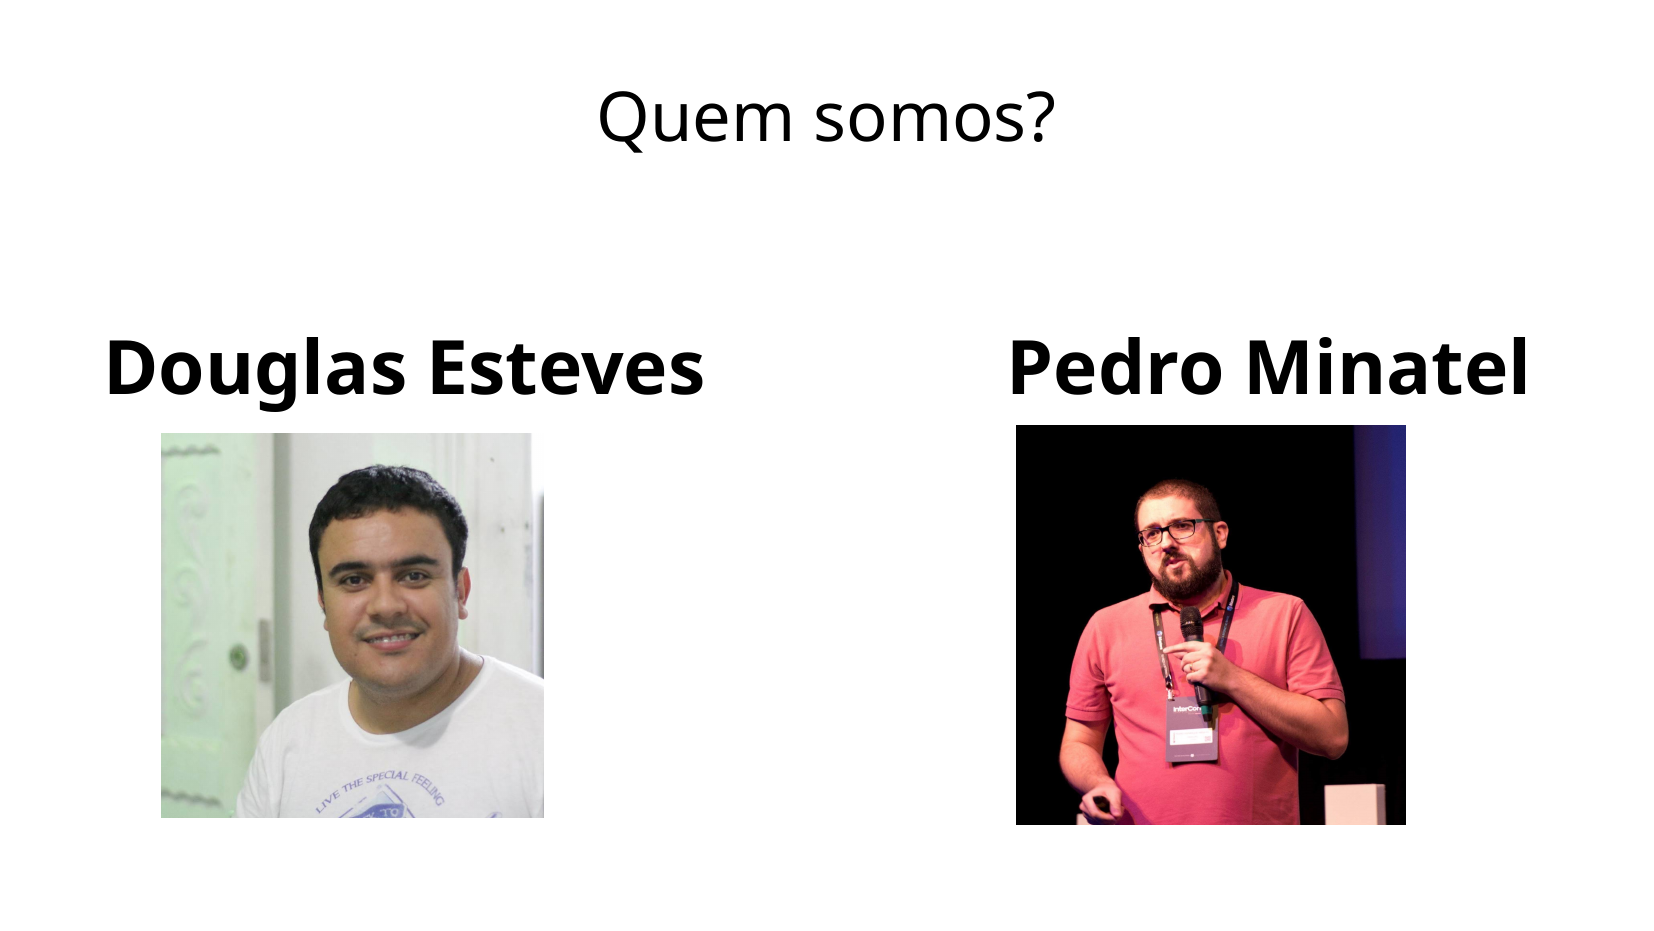

# Quem somos?
Douglas Esteves
Pedro Minatel